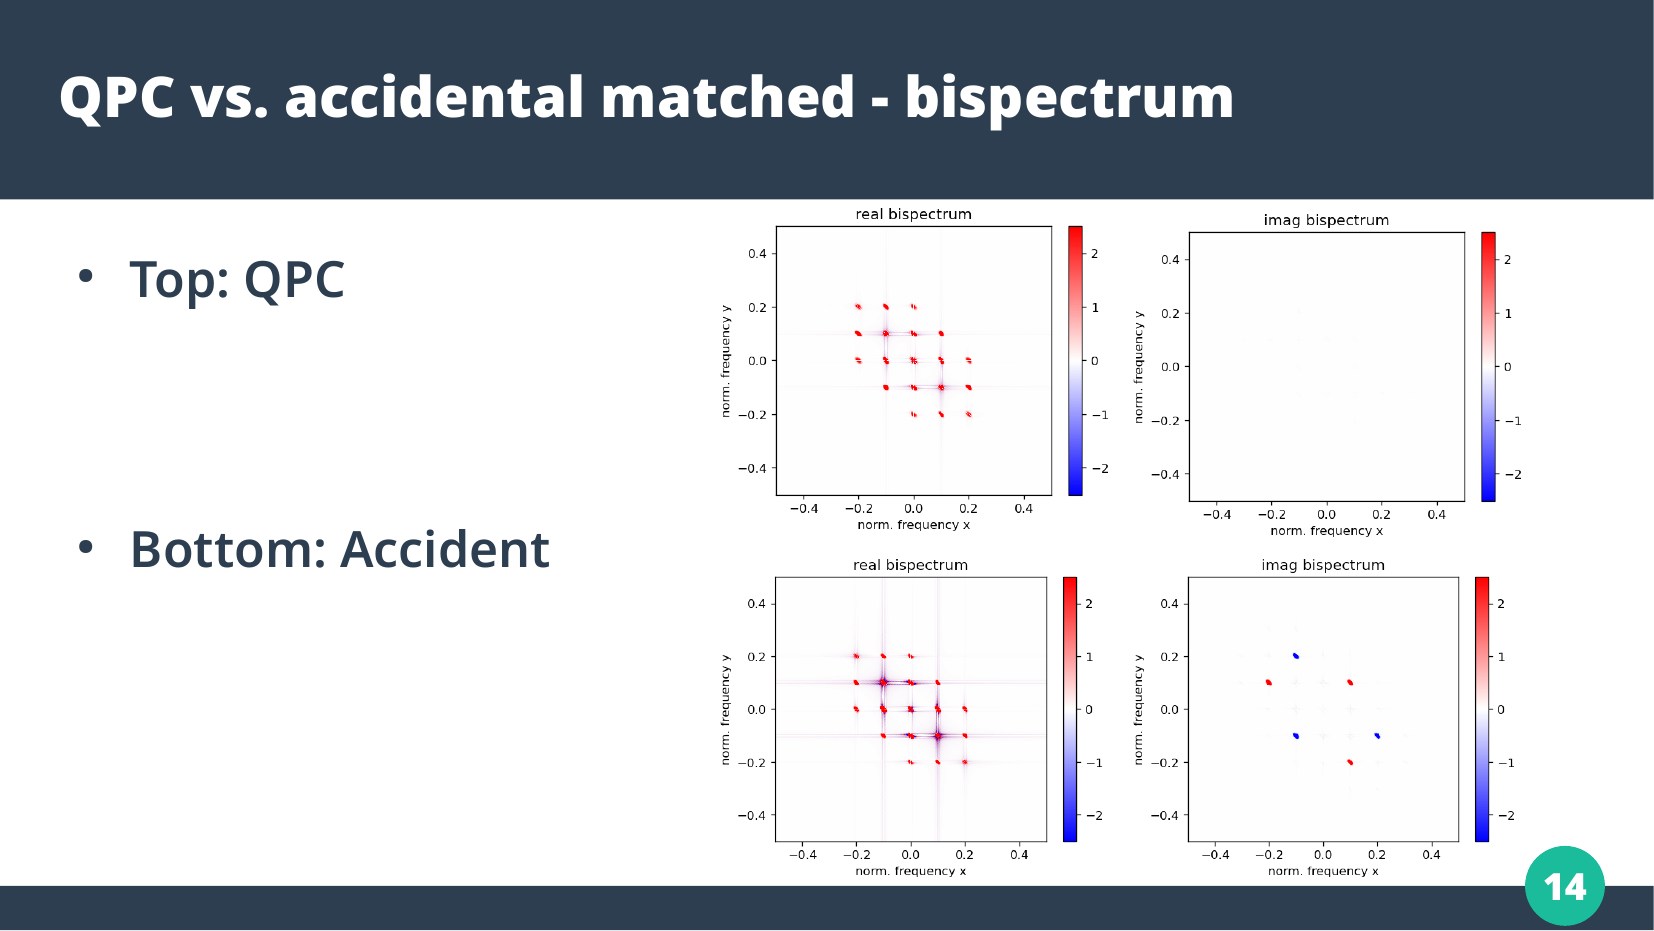

# QPC vs. accidental matched - bispectrum
Top: QPC
Bottom: Accident